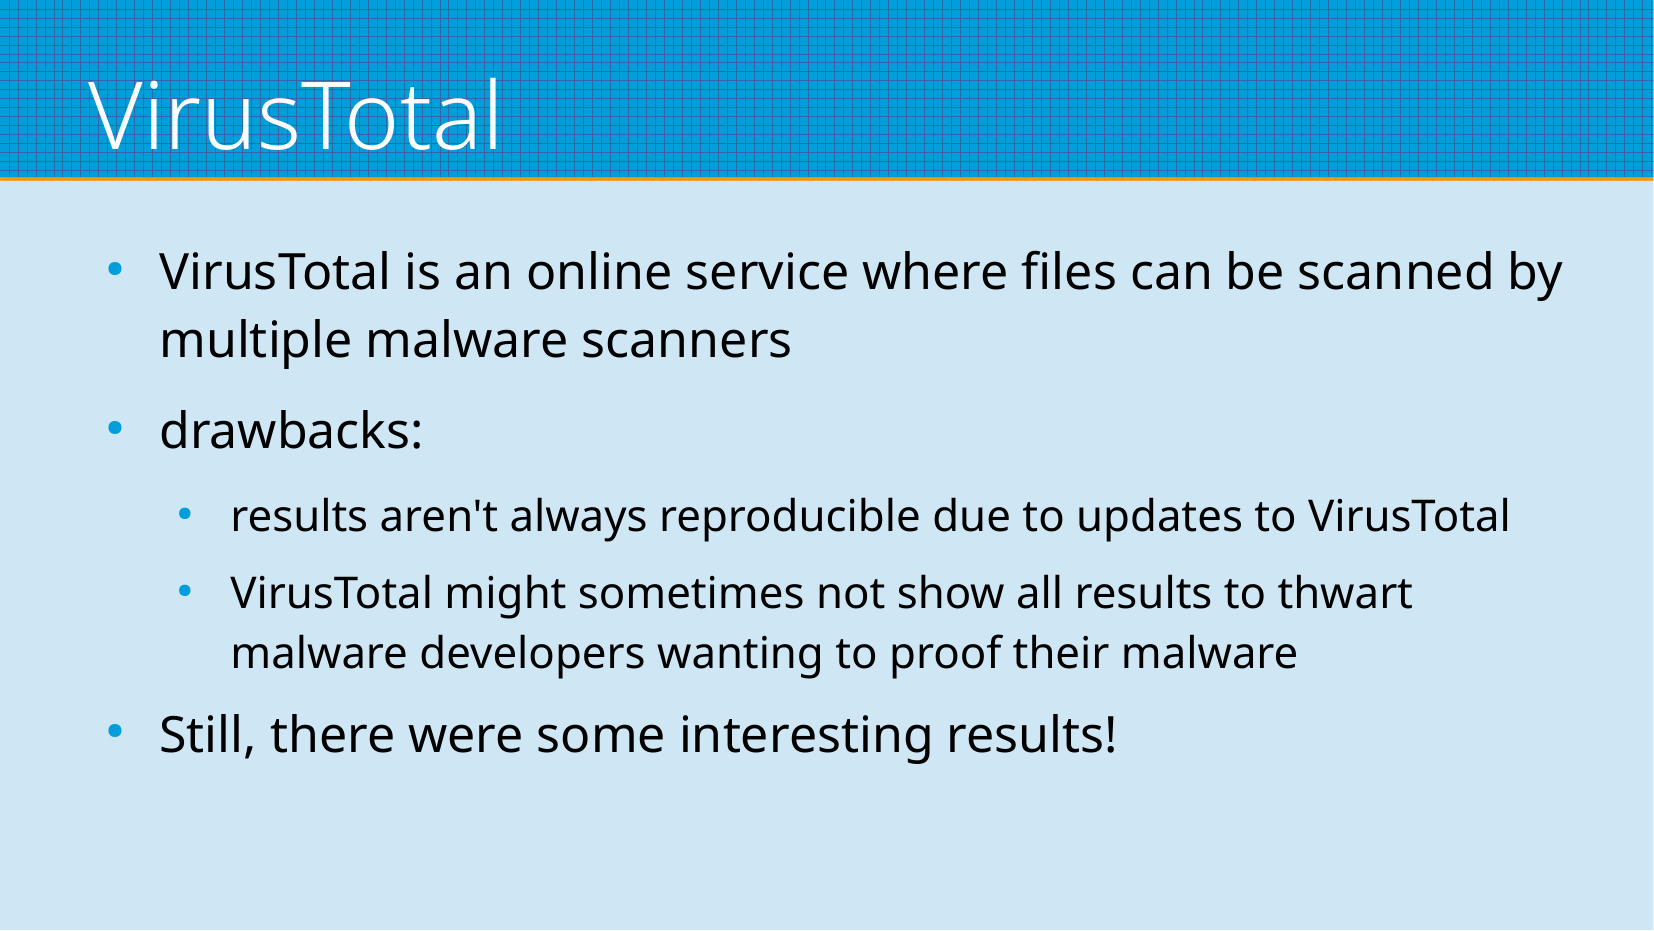

# VirusTotal
VirusTotal is an online service where files can be scanned by multiple malware scanners
drawbacks:
results aren't always reproducible due to updates to VirusTotal
VirusTotal might sometimes not show all results to thwart malware developers wanting to proof their malware
Still, there were some interesting results!